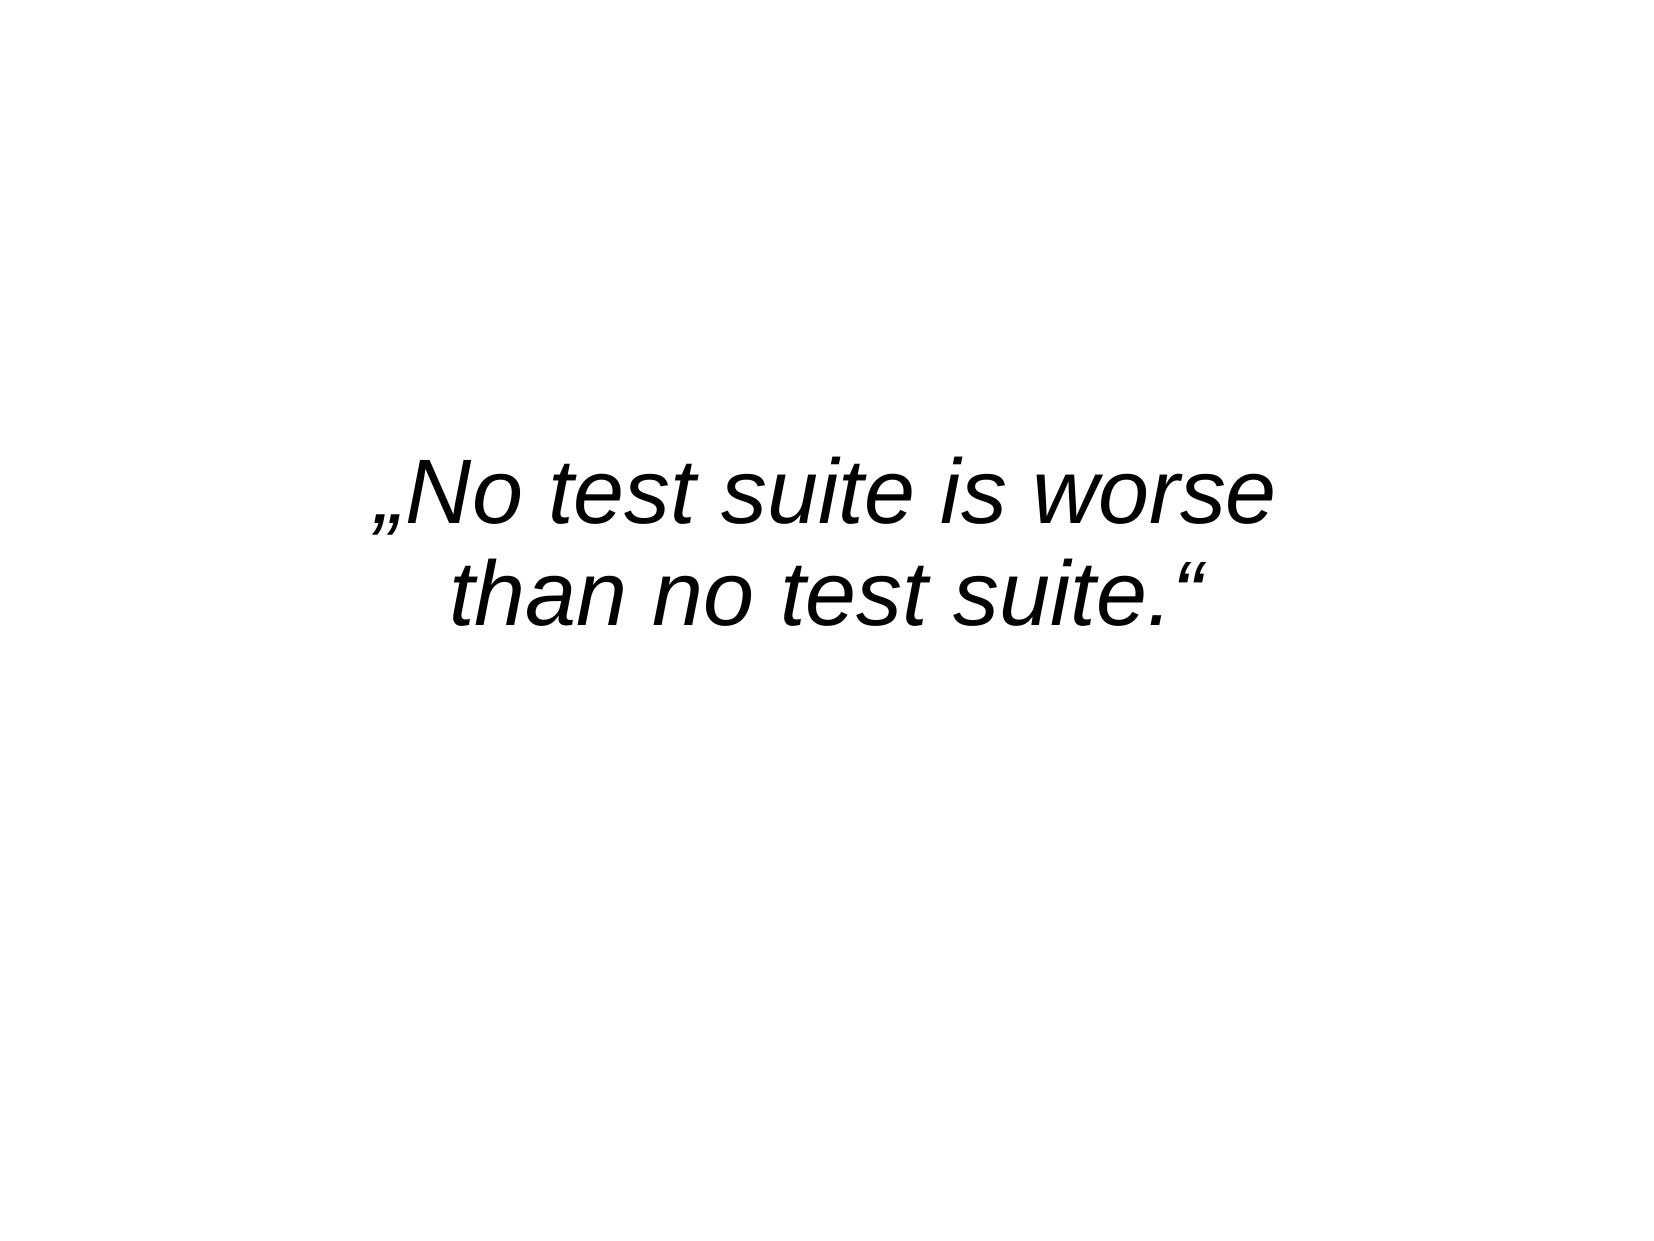

# „No test suite is worse than no test suite.“